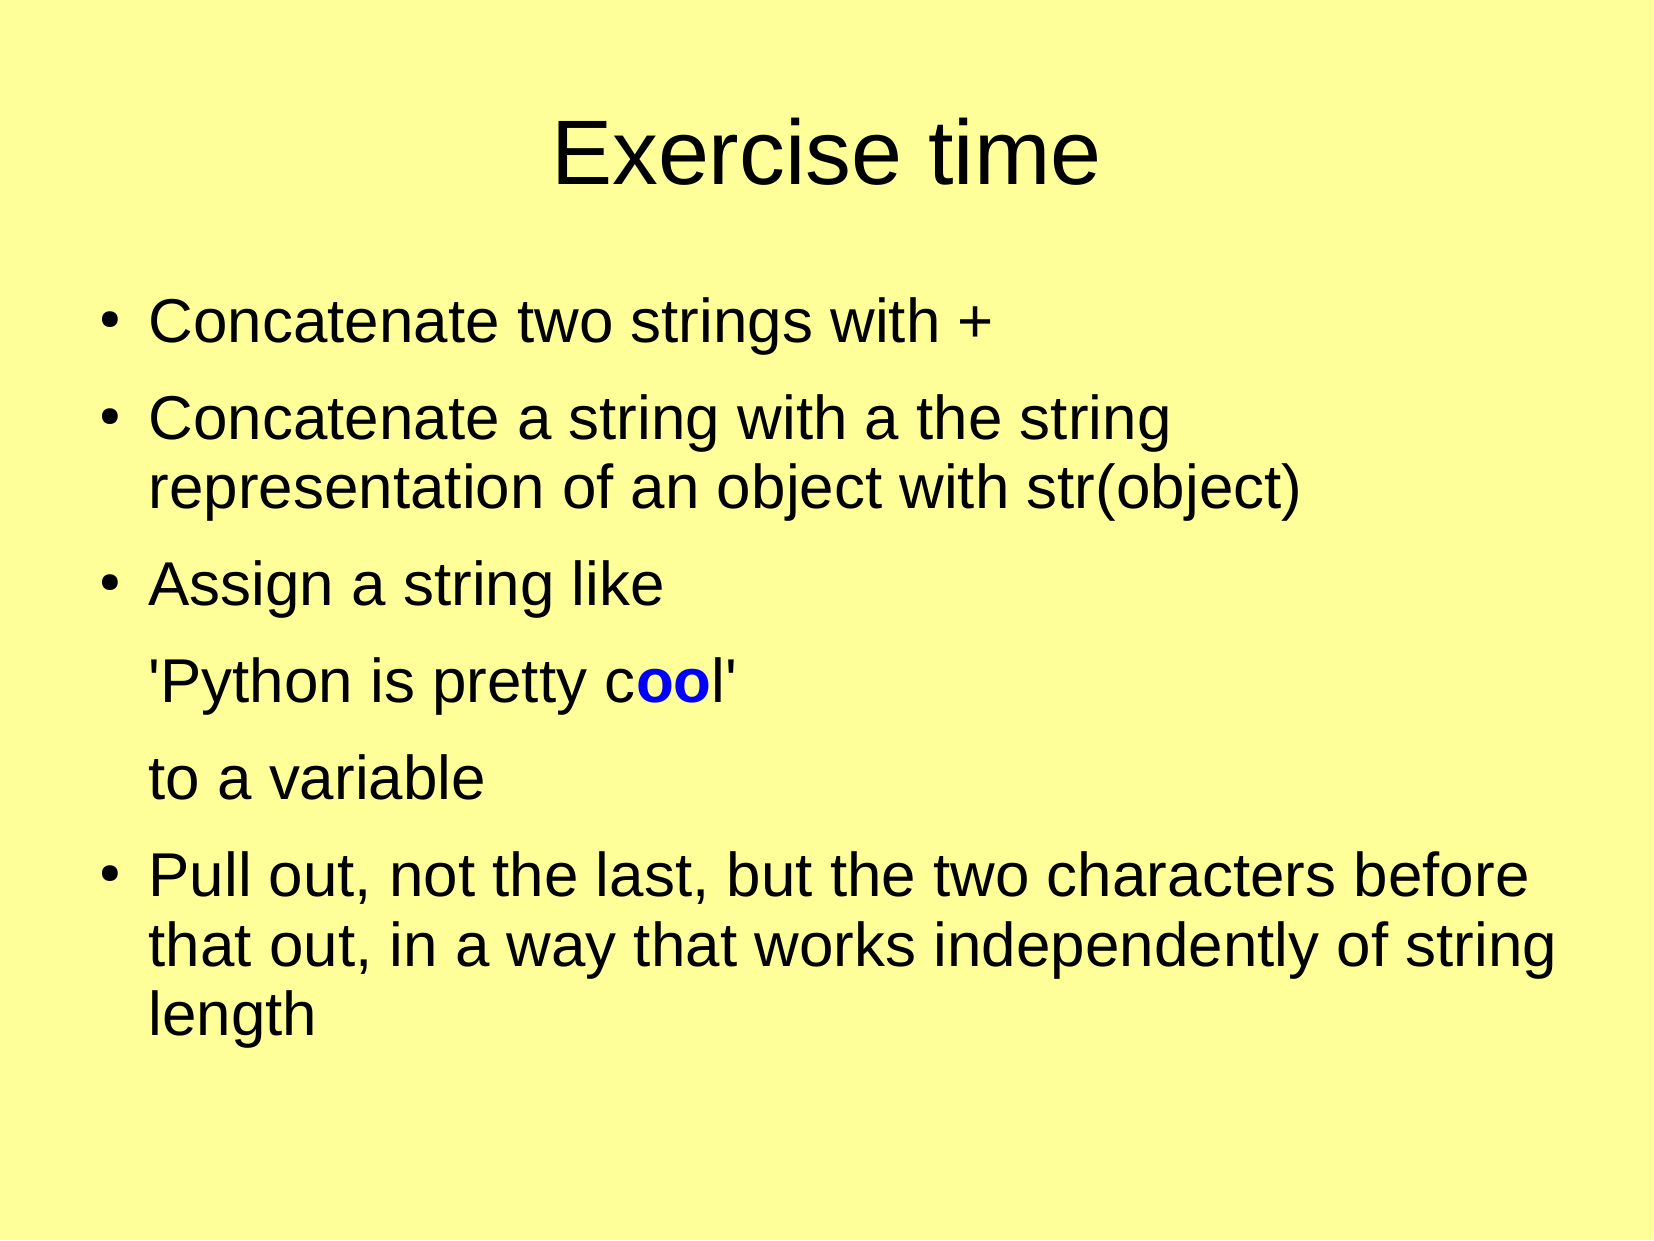

# Exercise time
Concatenate two strings with +
Concatenate a string with a the string representation of an object with str(object)
Assign a string like
'Python is pretty cool'
to a variable
Pull out, not the last, but the two characters before that out, in a way that works independently of string length